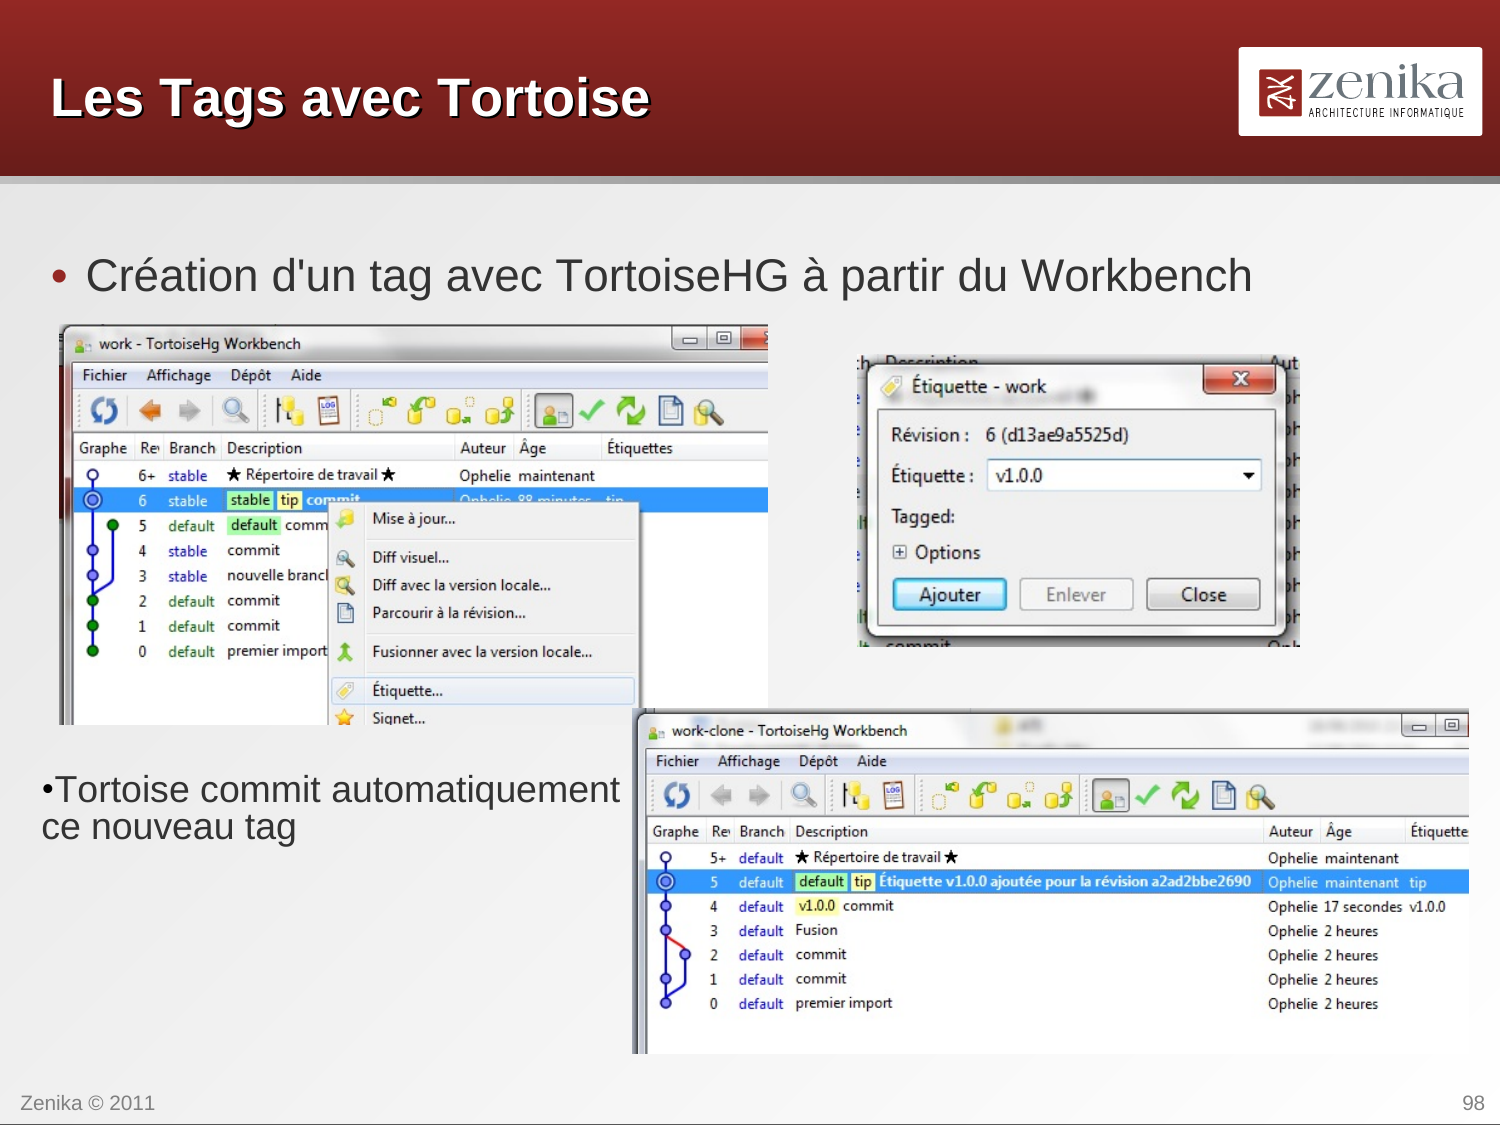

# Les Tags avec Tortoise
Création d'un tag avec TortoiseHG à partir du Workbench
Tortoise commit automatiquement ce nouveau tag